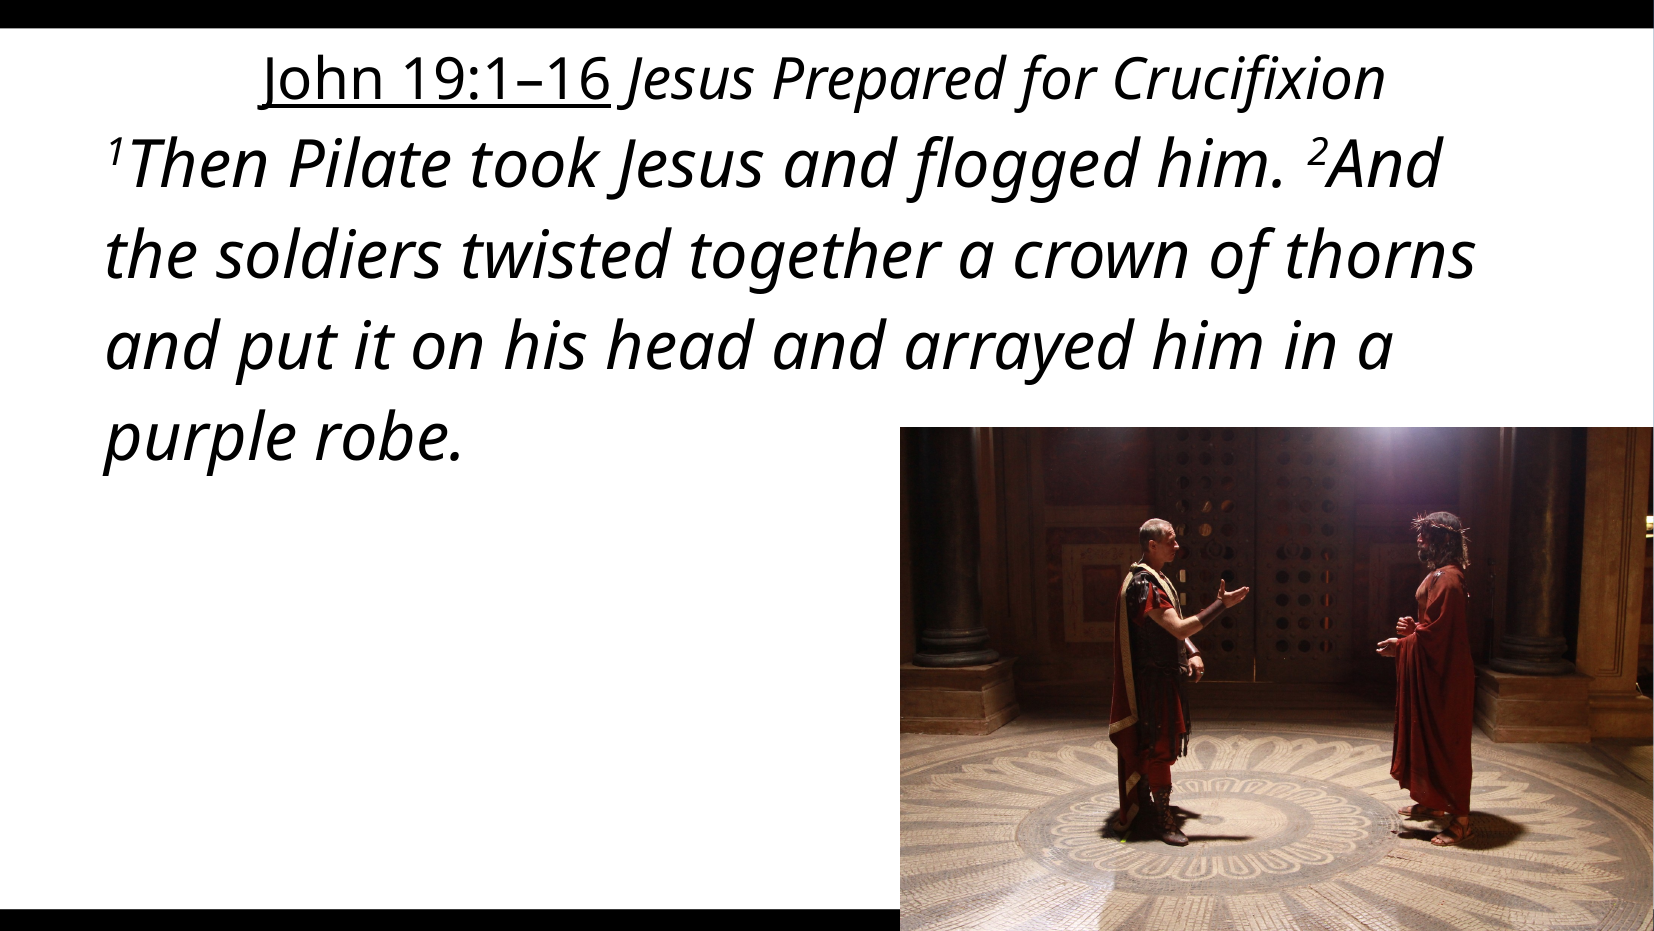

John 19:1–16 Jesus Prepared for Crucifixion
1Then Pilate took Jesus and flogged him. 2And the soldiers twisted together a crown of thorns and put it on his head and arrayed him in a purple robe.